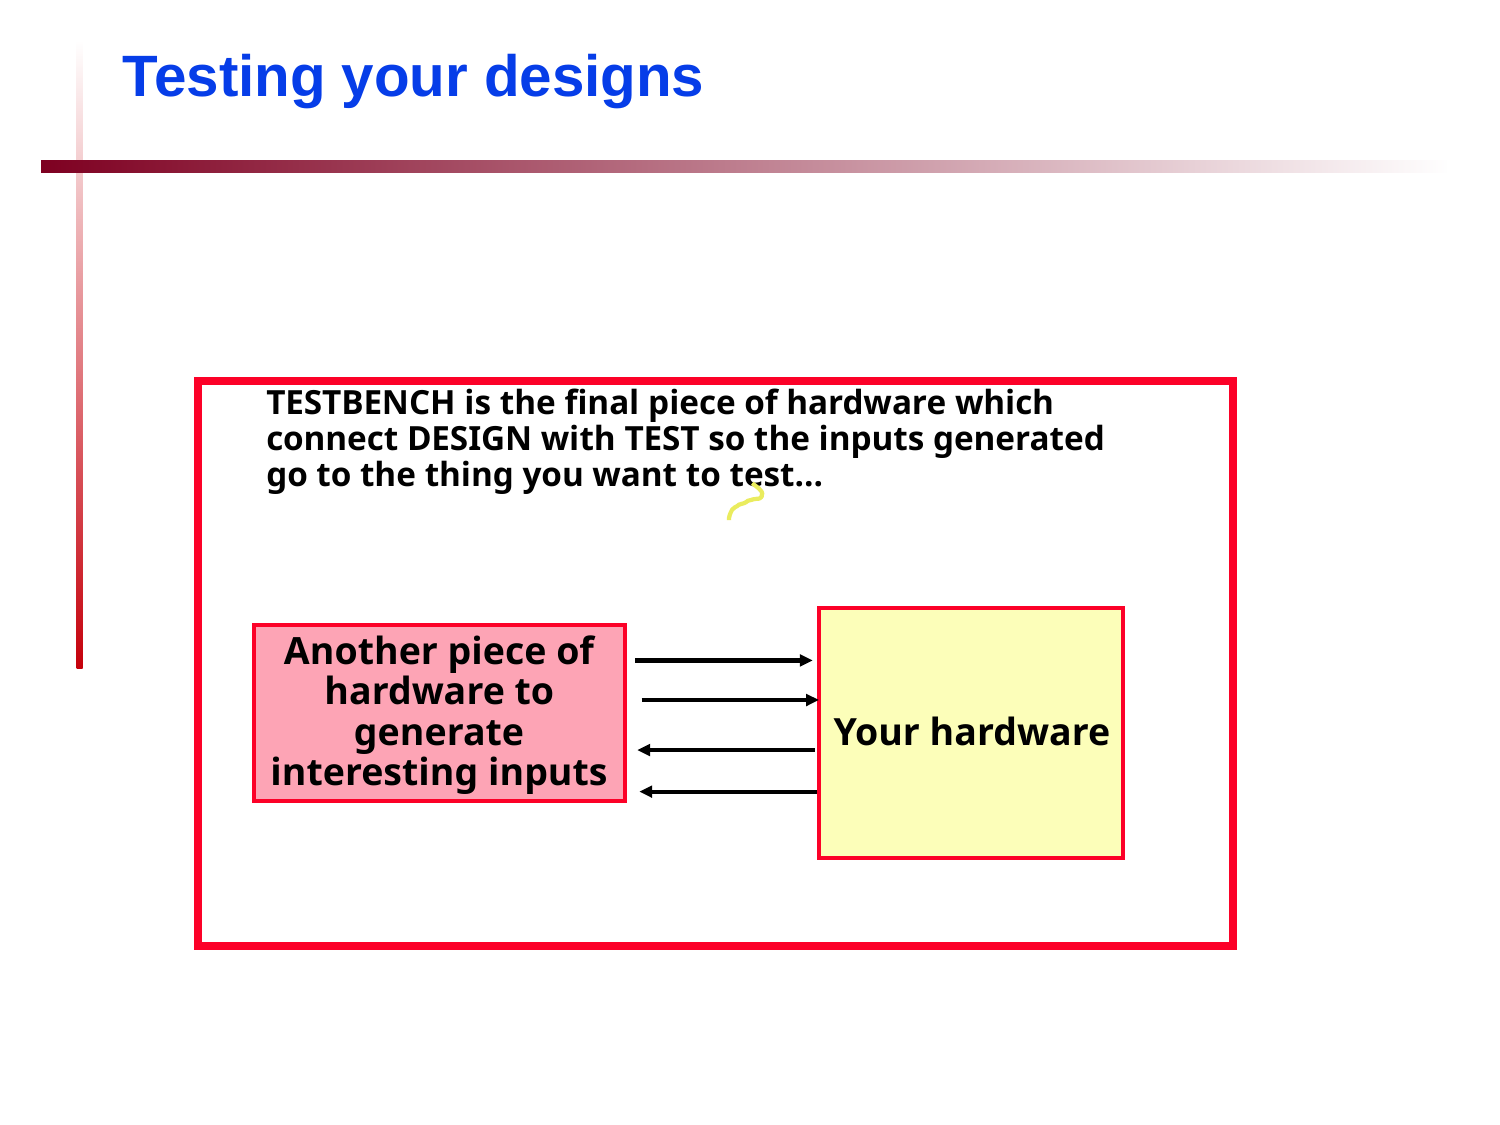

# Testing your designs
TESTBENCH is the final piece of hardware which
connect DESIGN with TEST so the inputs generated
go to the thing you want to test...
Your hardware
Another piece of hardware to generate interesting inputs